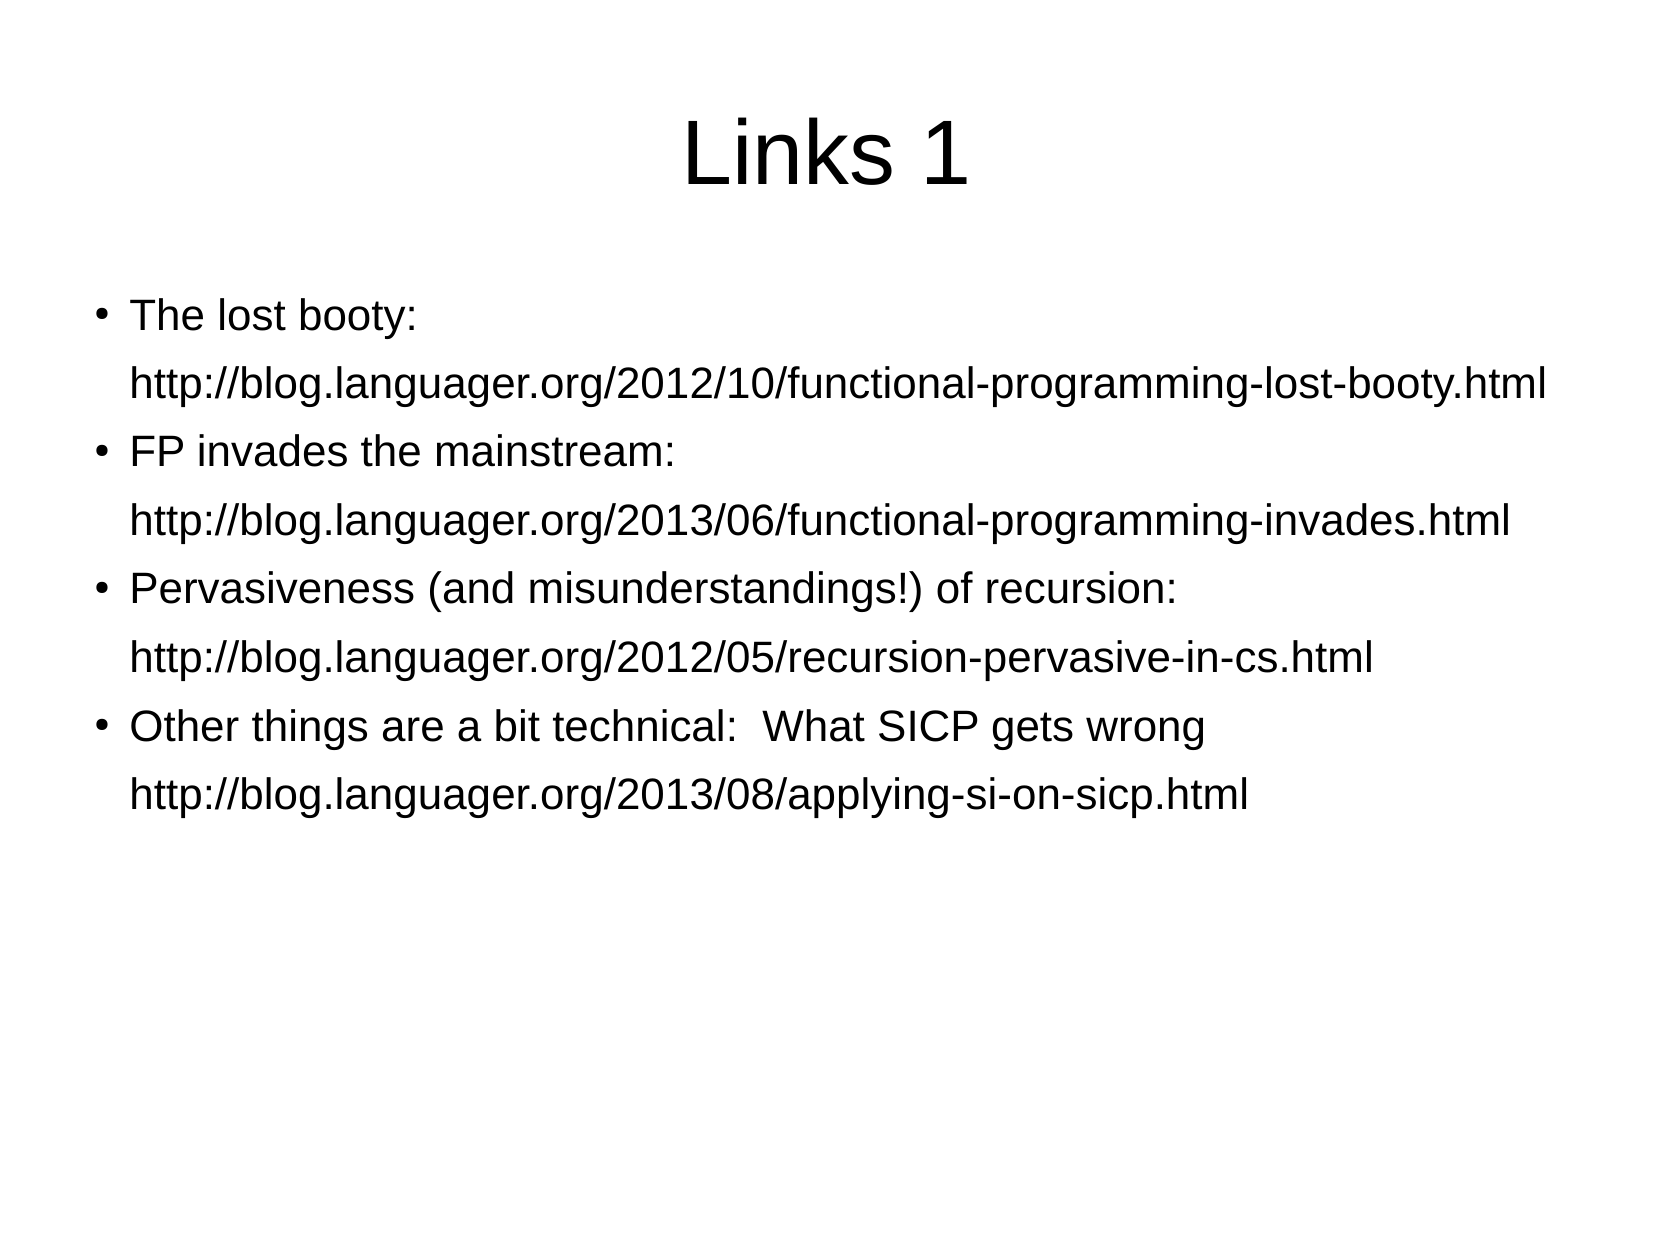

# Links 1
The lost booty:
http://blog.languager.org/2012/10/functional-programming-lost-booty.html
FP invades the mainstream:
http://blog.languager.org/2013/06/functional-programming-invades.html
Pervasiveness (and misunderstandings!) of recursion:
http://blog.languager.org/2012/05/recursion-pervasive-in-cs.html
Other things are a bit technical: What SICP gets wrong
http://blog.languager.org/2013/08/applying-si-on-sicp.html